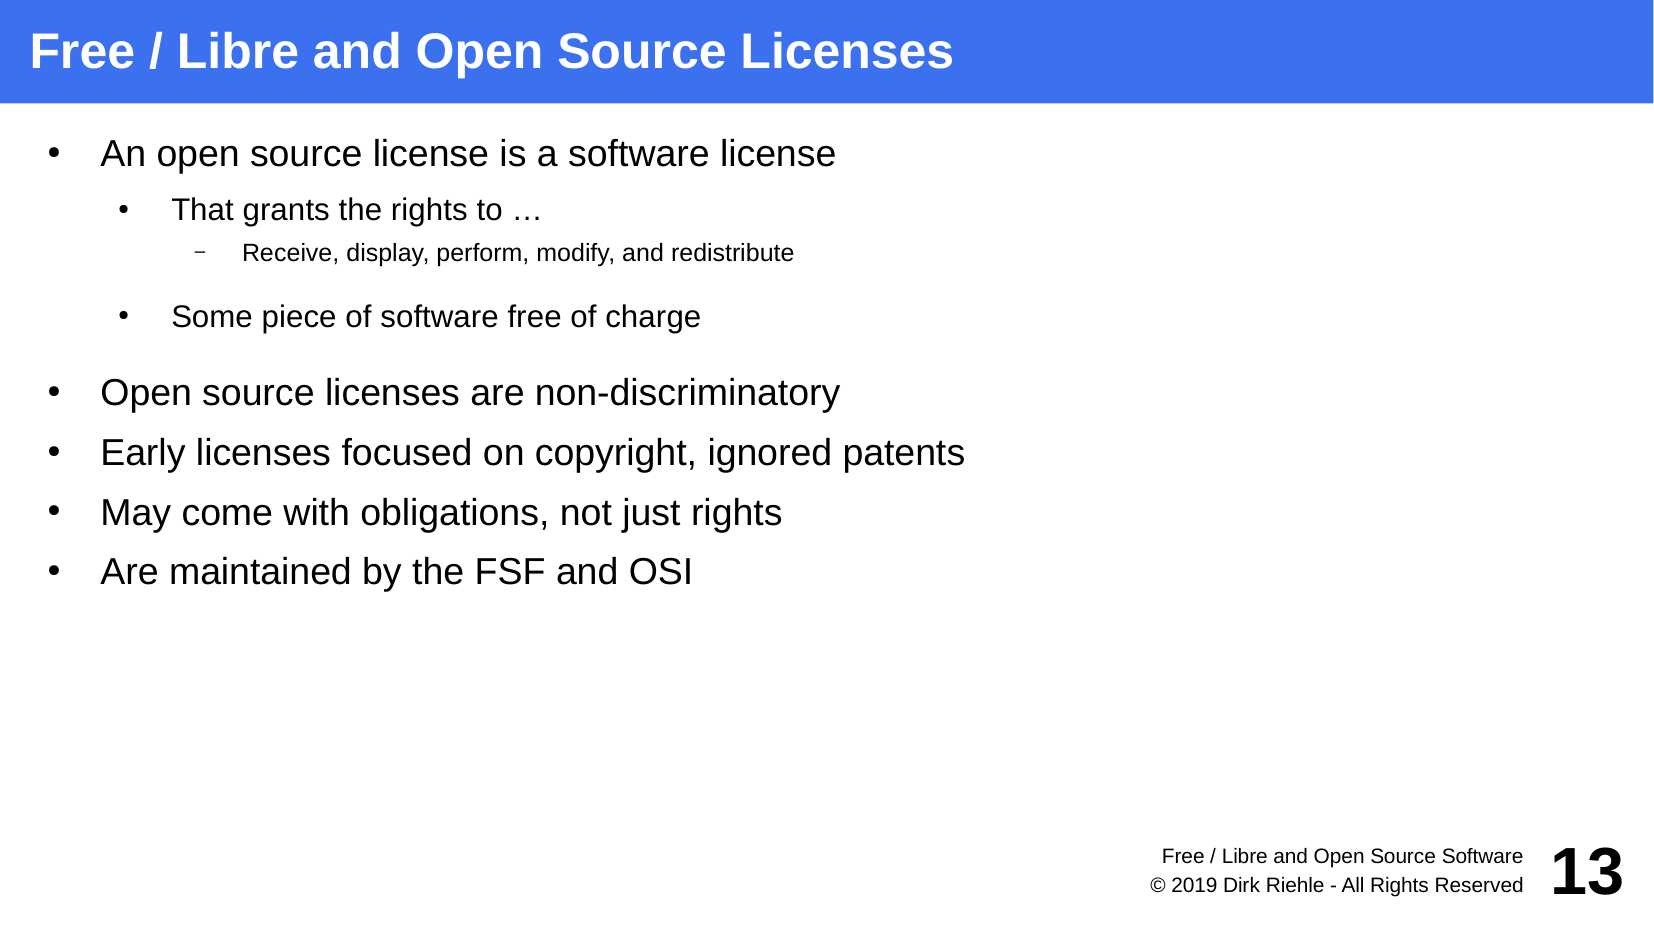

# Free / Libre and Open Source Licenses
An open source license is a software license
That grants the rights to …
Receive, display, perform, modify, and redistribute
Some piece of software free of charge
Open source licenses are non-discriminatory
Early licenses focused on copyright, ignored patents
May come with obligations, not just rights
Are maintained by the FSF and OSI
Free / Libre and Open Source Software
13
© 2019 Dirk Riehle - All Rights Reserved